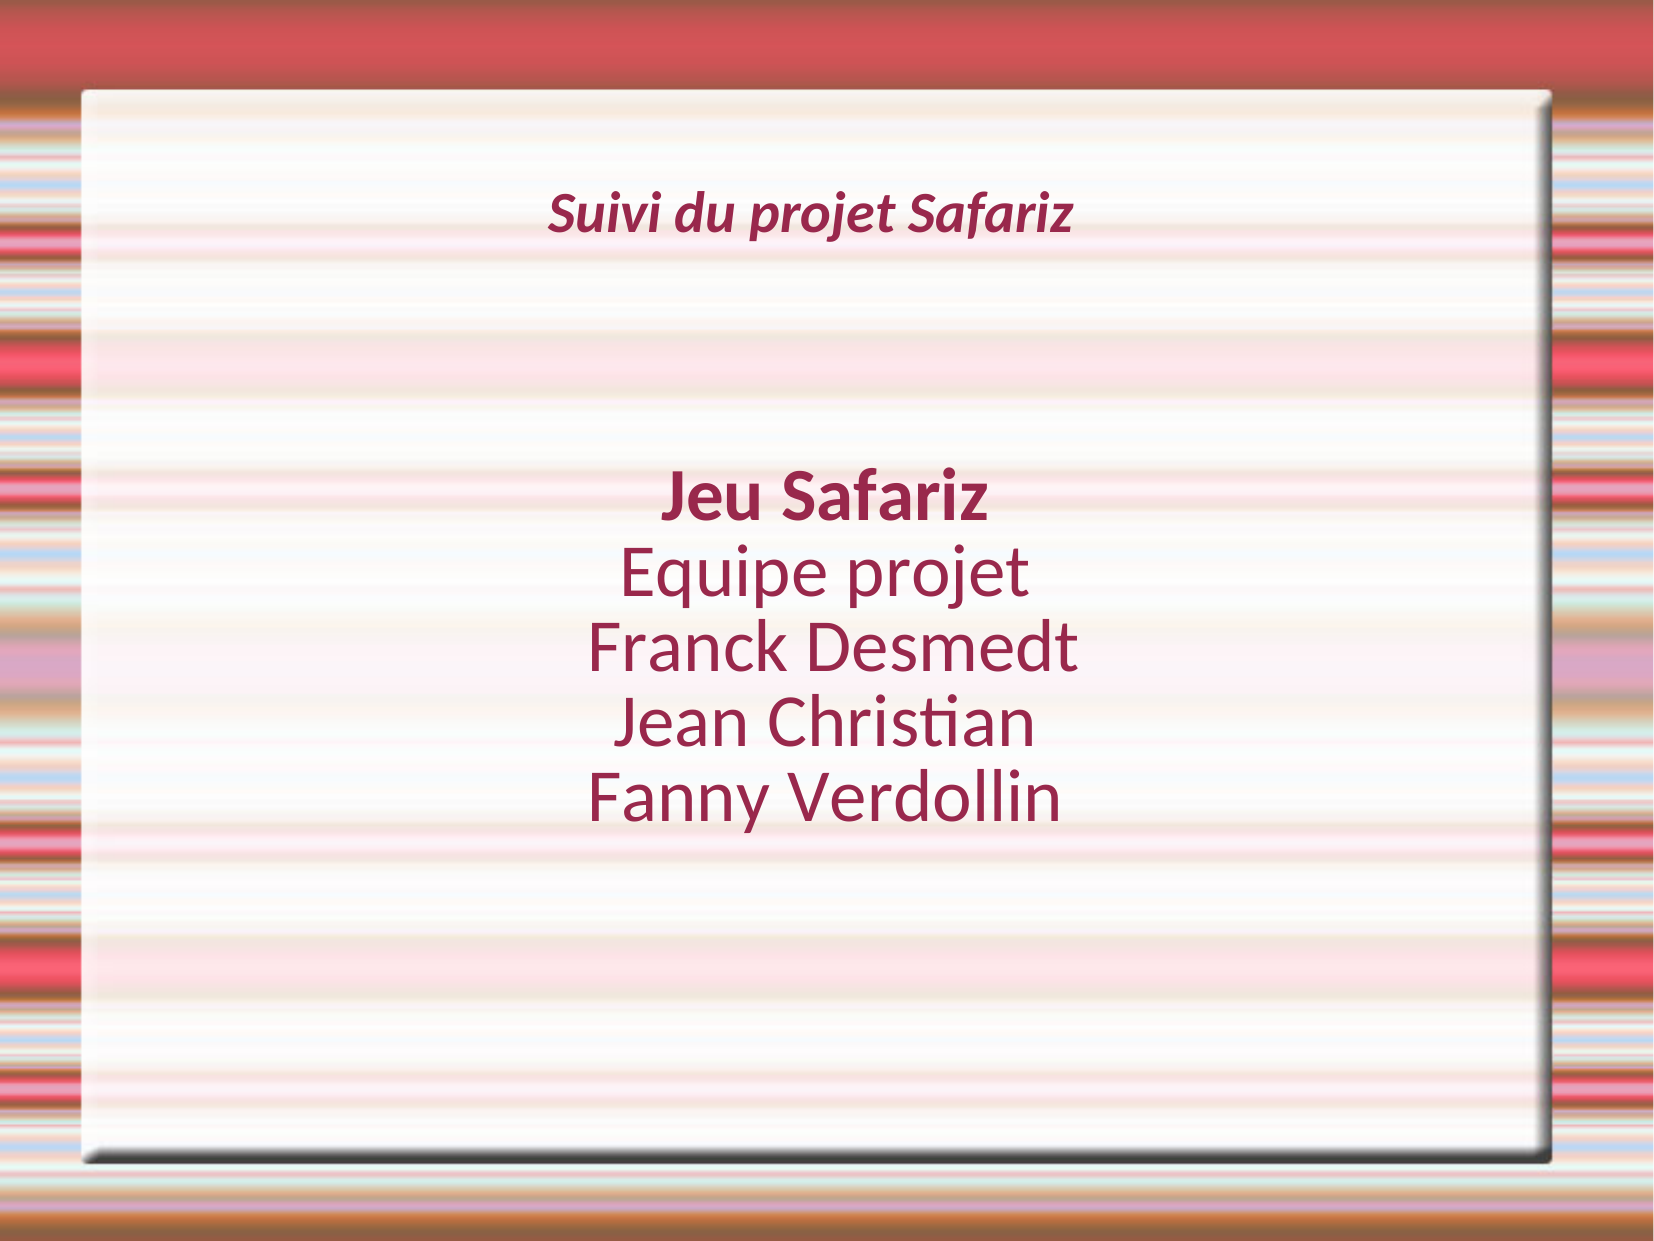

# Suivi du projet Safariz
Jeu Safariz
Equipe projet
 Franck Desmedt
Jean Christian
Fanny Verdollin